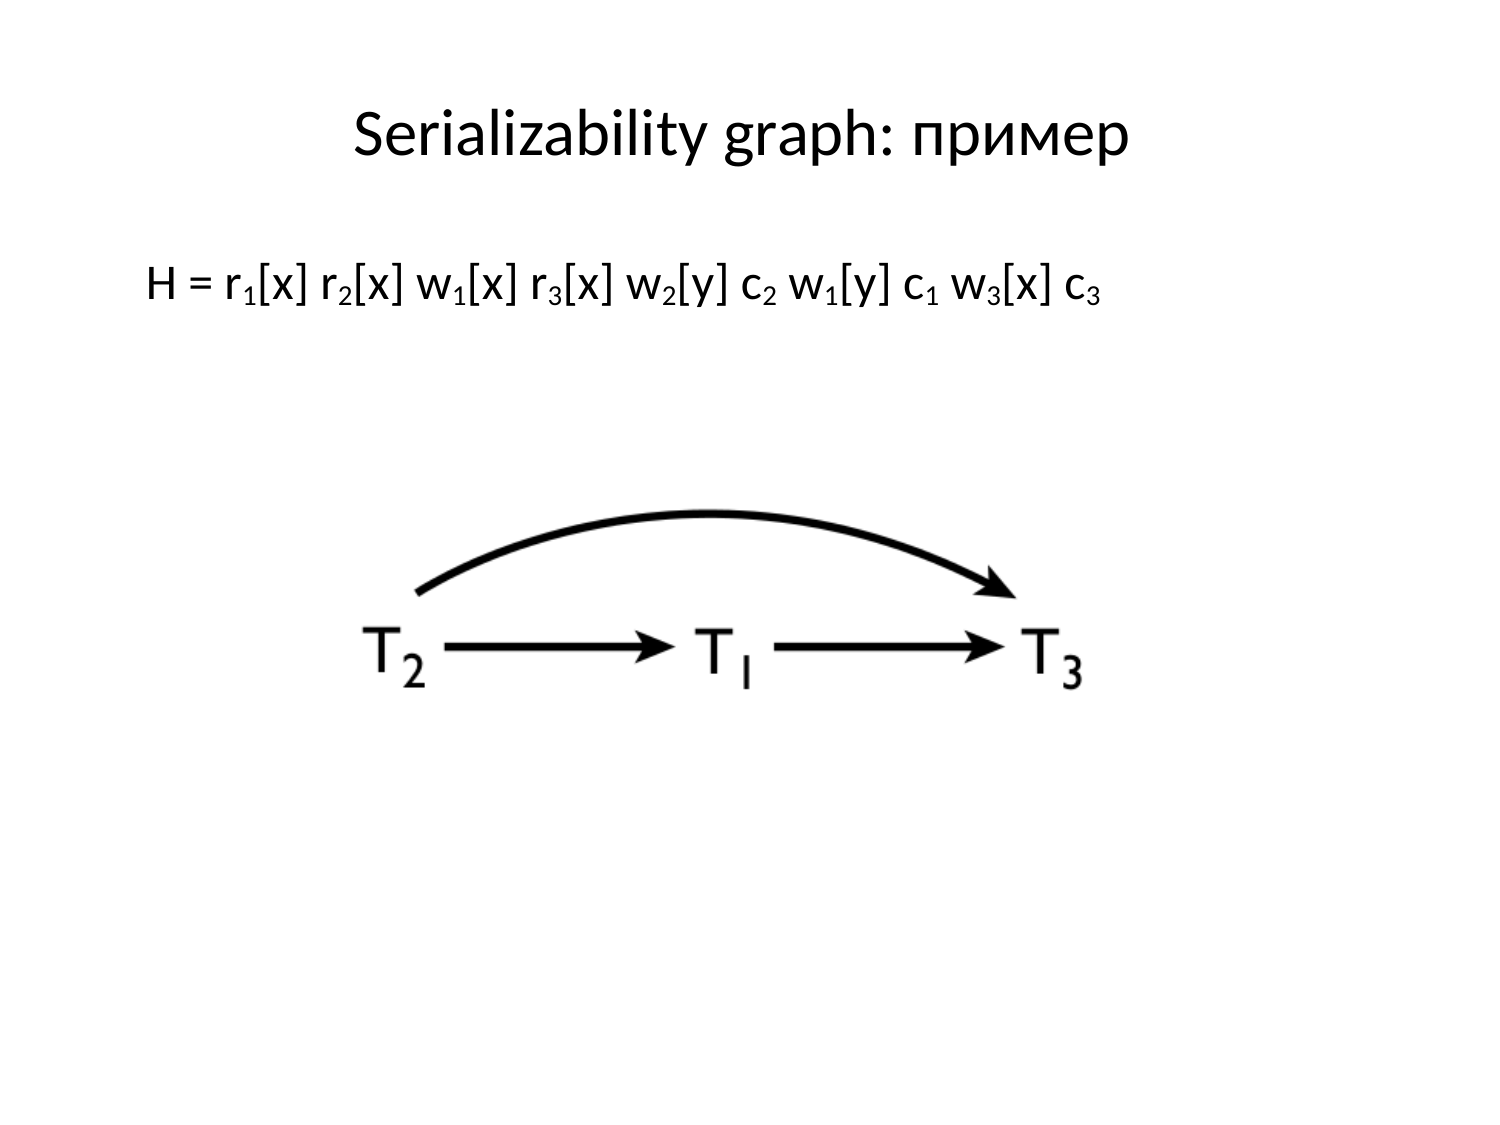

# Serializability graph: пример
H = r1[x] r2[x] w1[x] r3[x] w2[y] c2 w1[y] c1 w3[x] c3